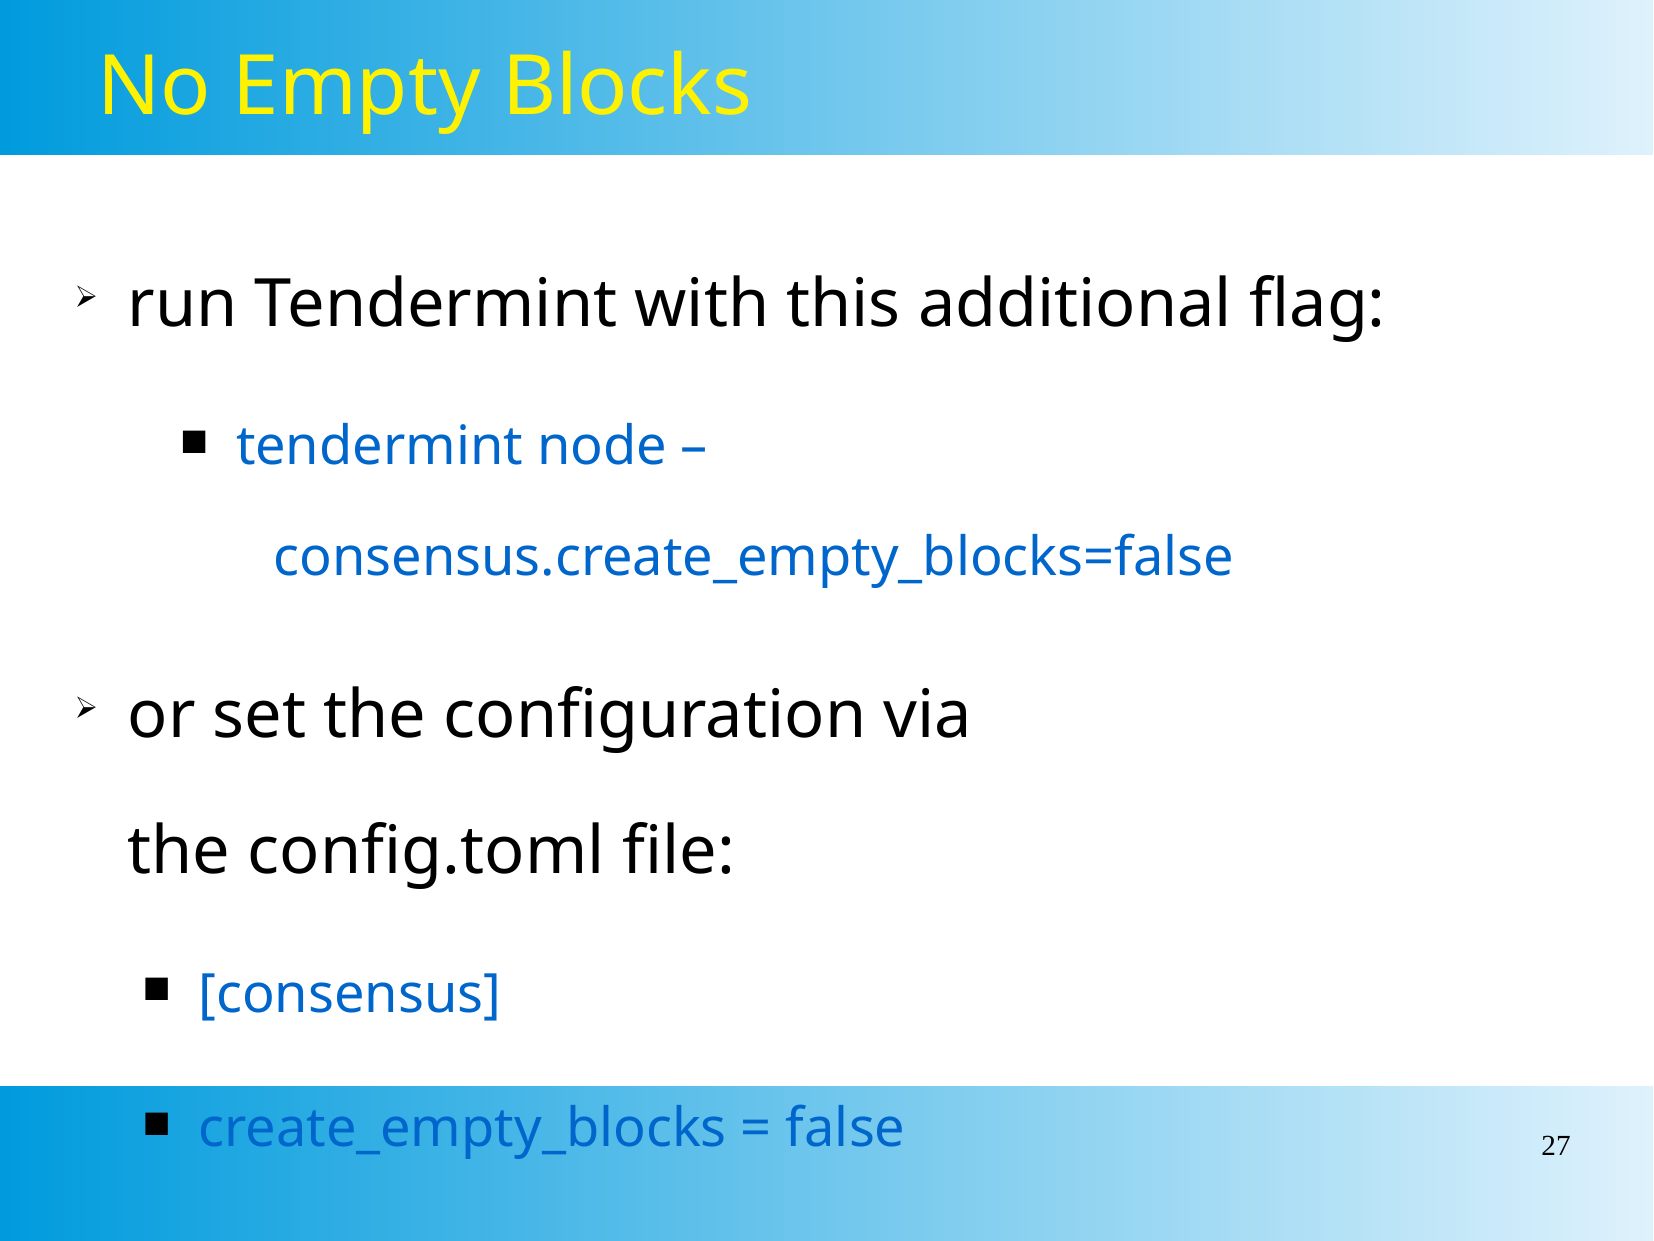

# No Empty Blocks
run Tendermint with this additional flag:
tendermint node –consensus.create_empty_blocks=false
or set the configuration via the config.toml file:
[consensus]
create_empty_blocks = false
27